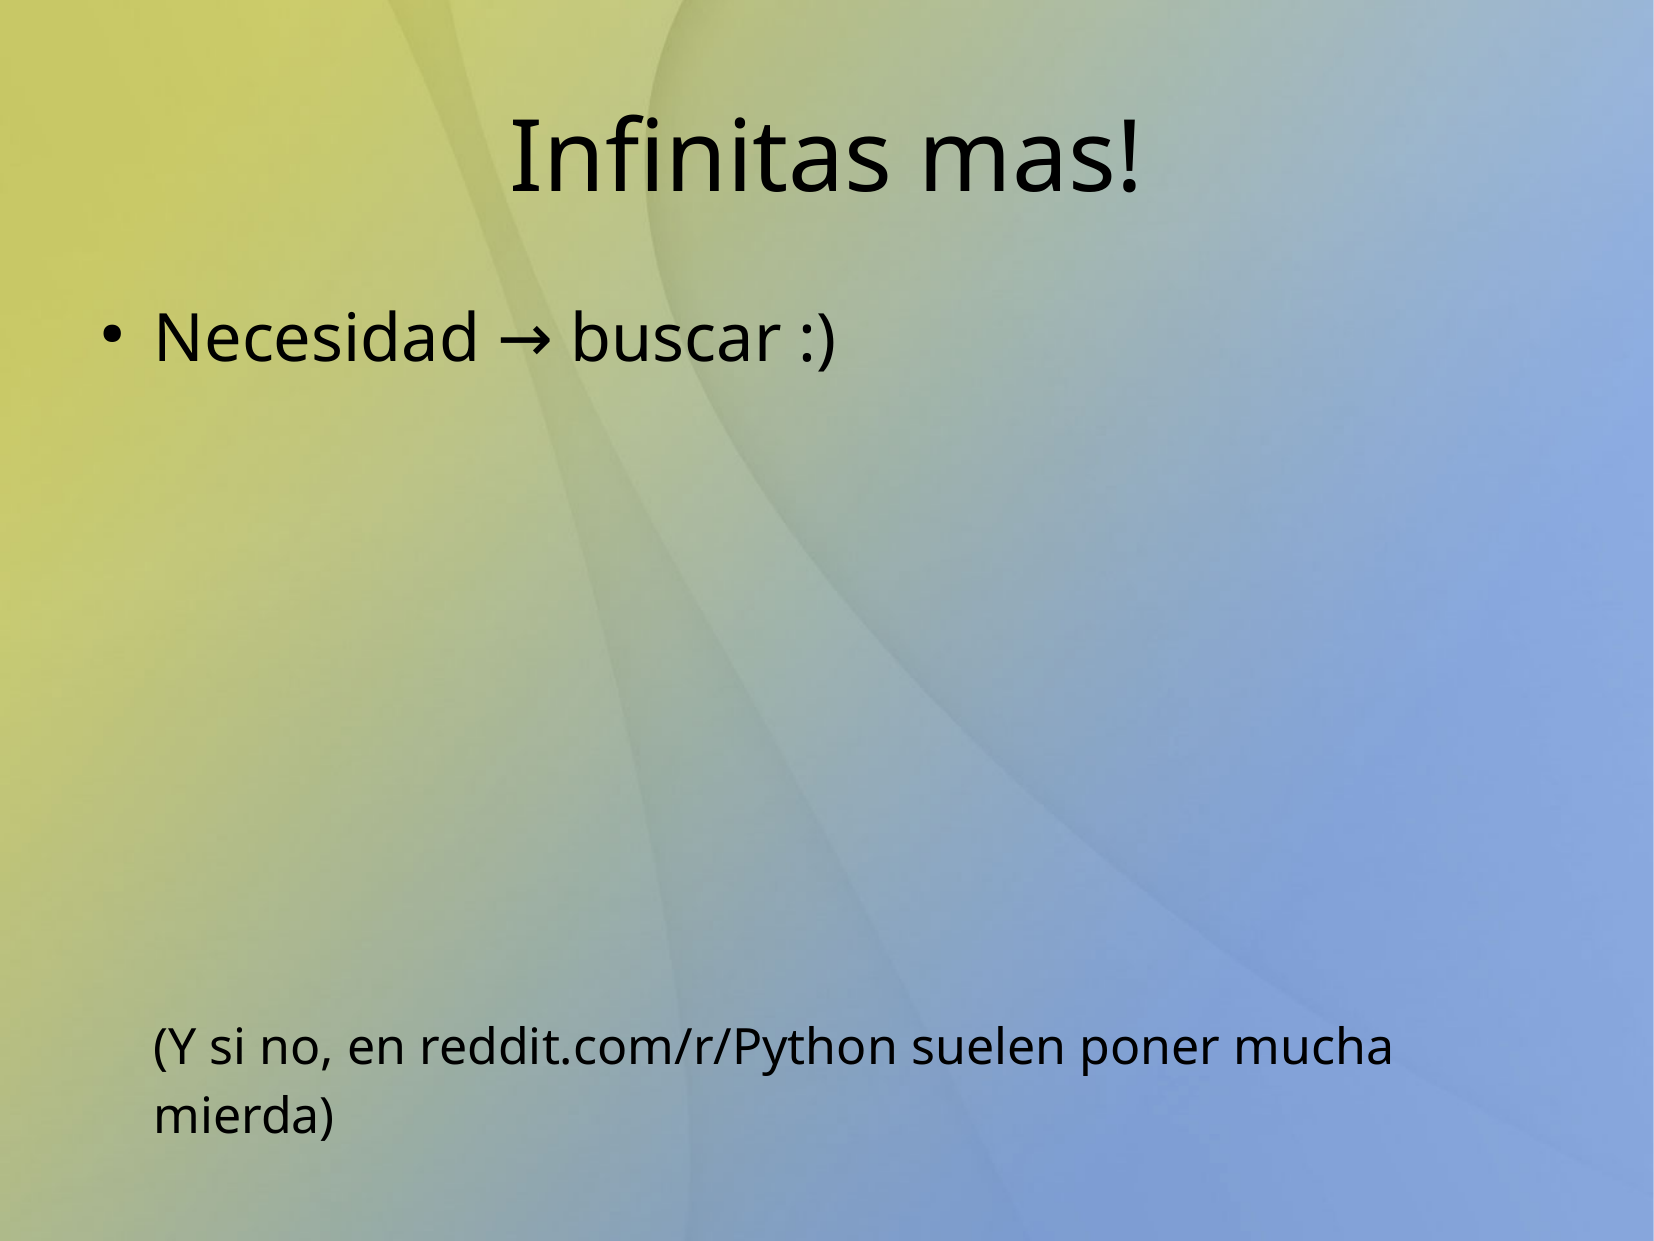

# Infinitas mas!
Necesidad → buscar :)
(Y si no, en reddit.com/r/Python suelen poner mucha mierda)